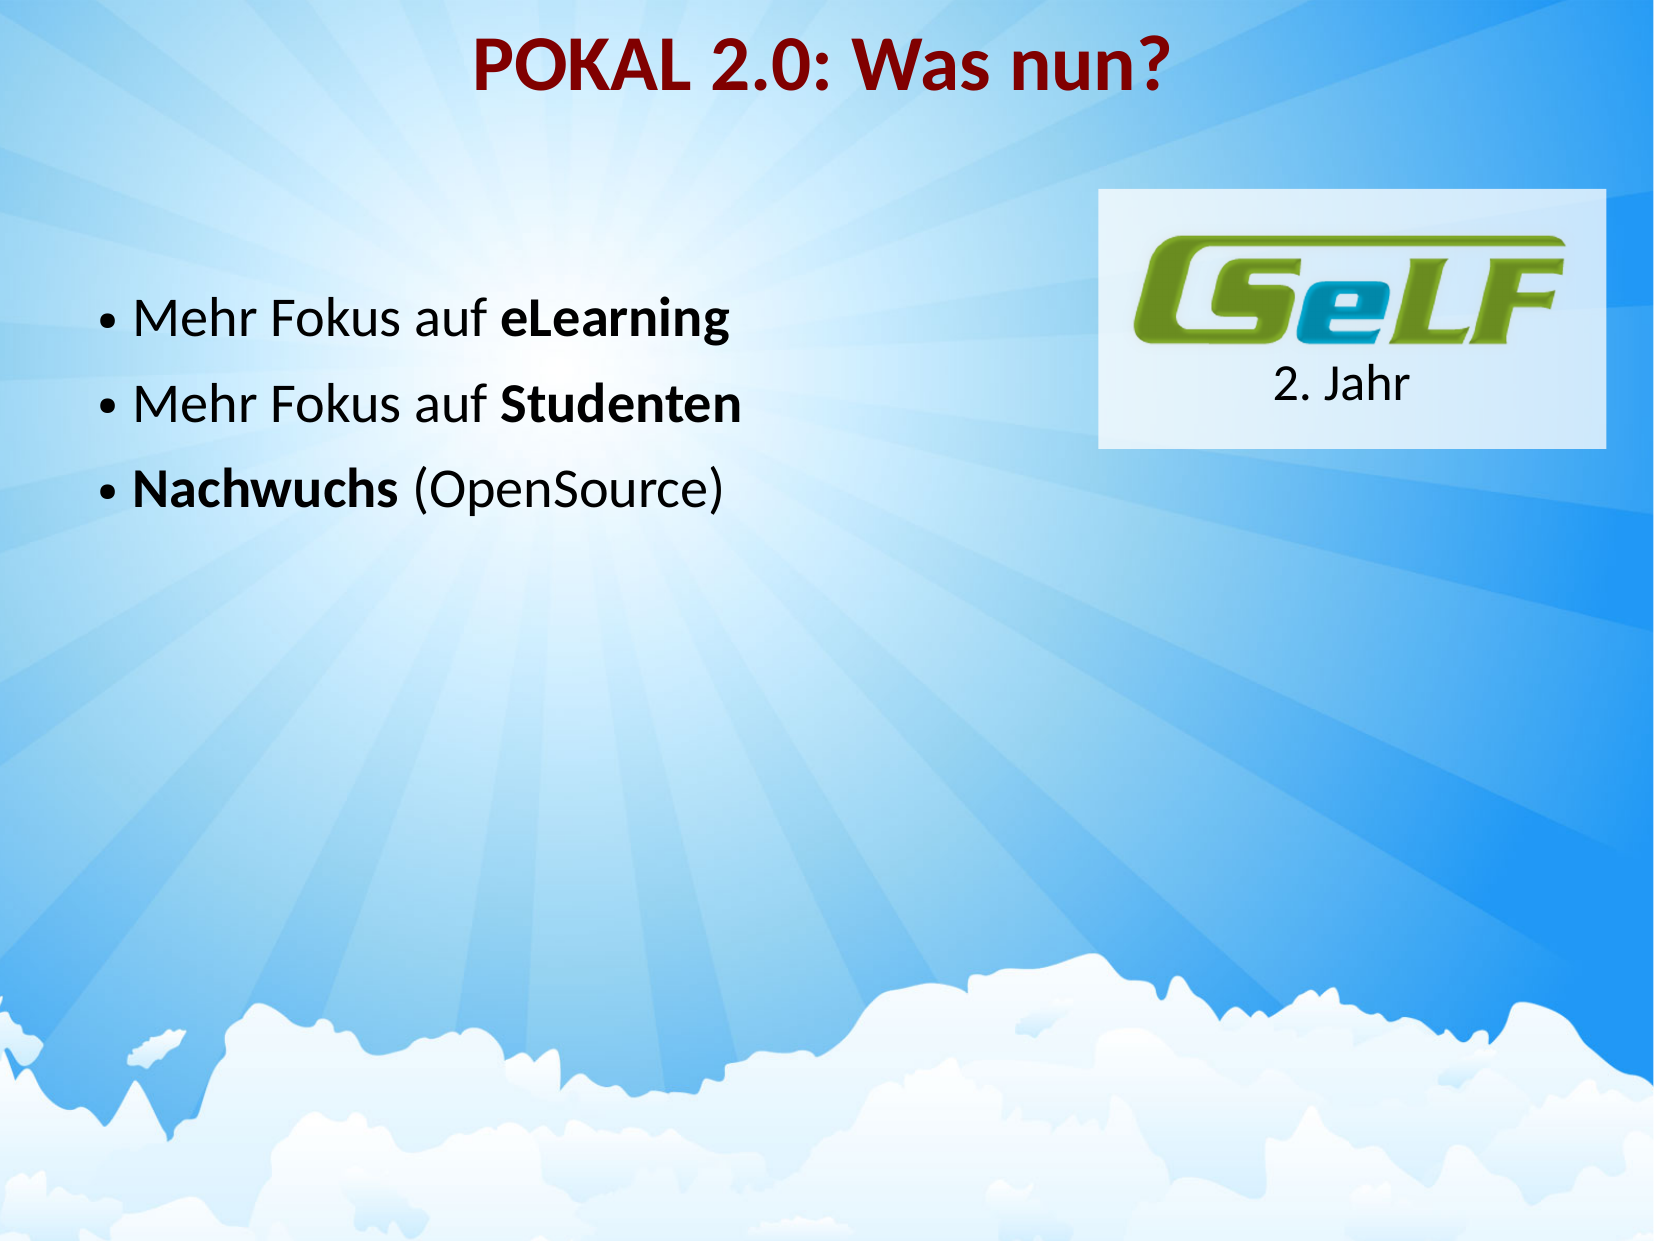

POKAL 2.0: Was nun?
Mehr Fokus auf eLearning
Mehr Fokus auf Studenten
Nachwuchs (OpenSource)
2. Jahr